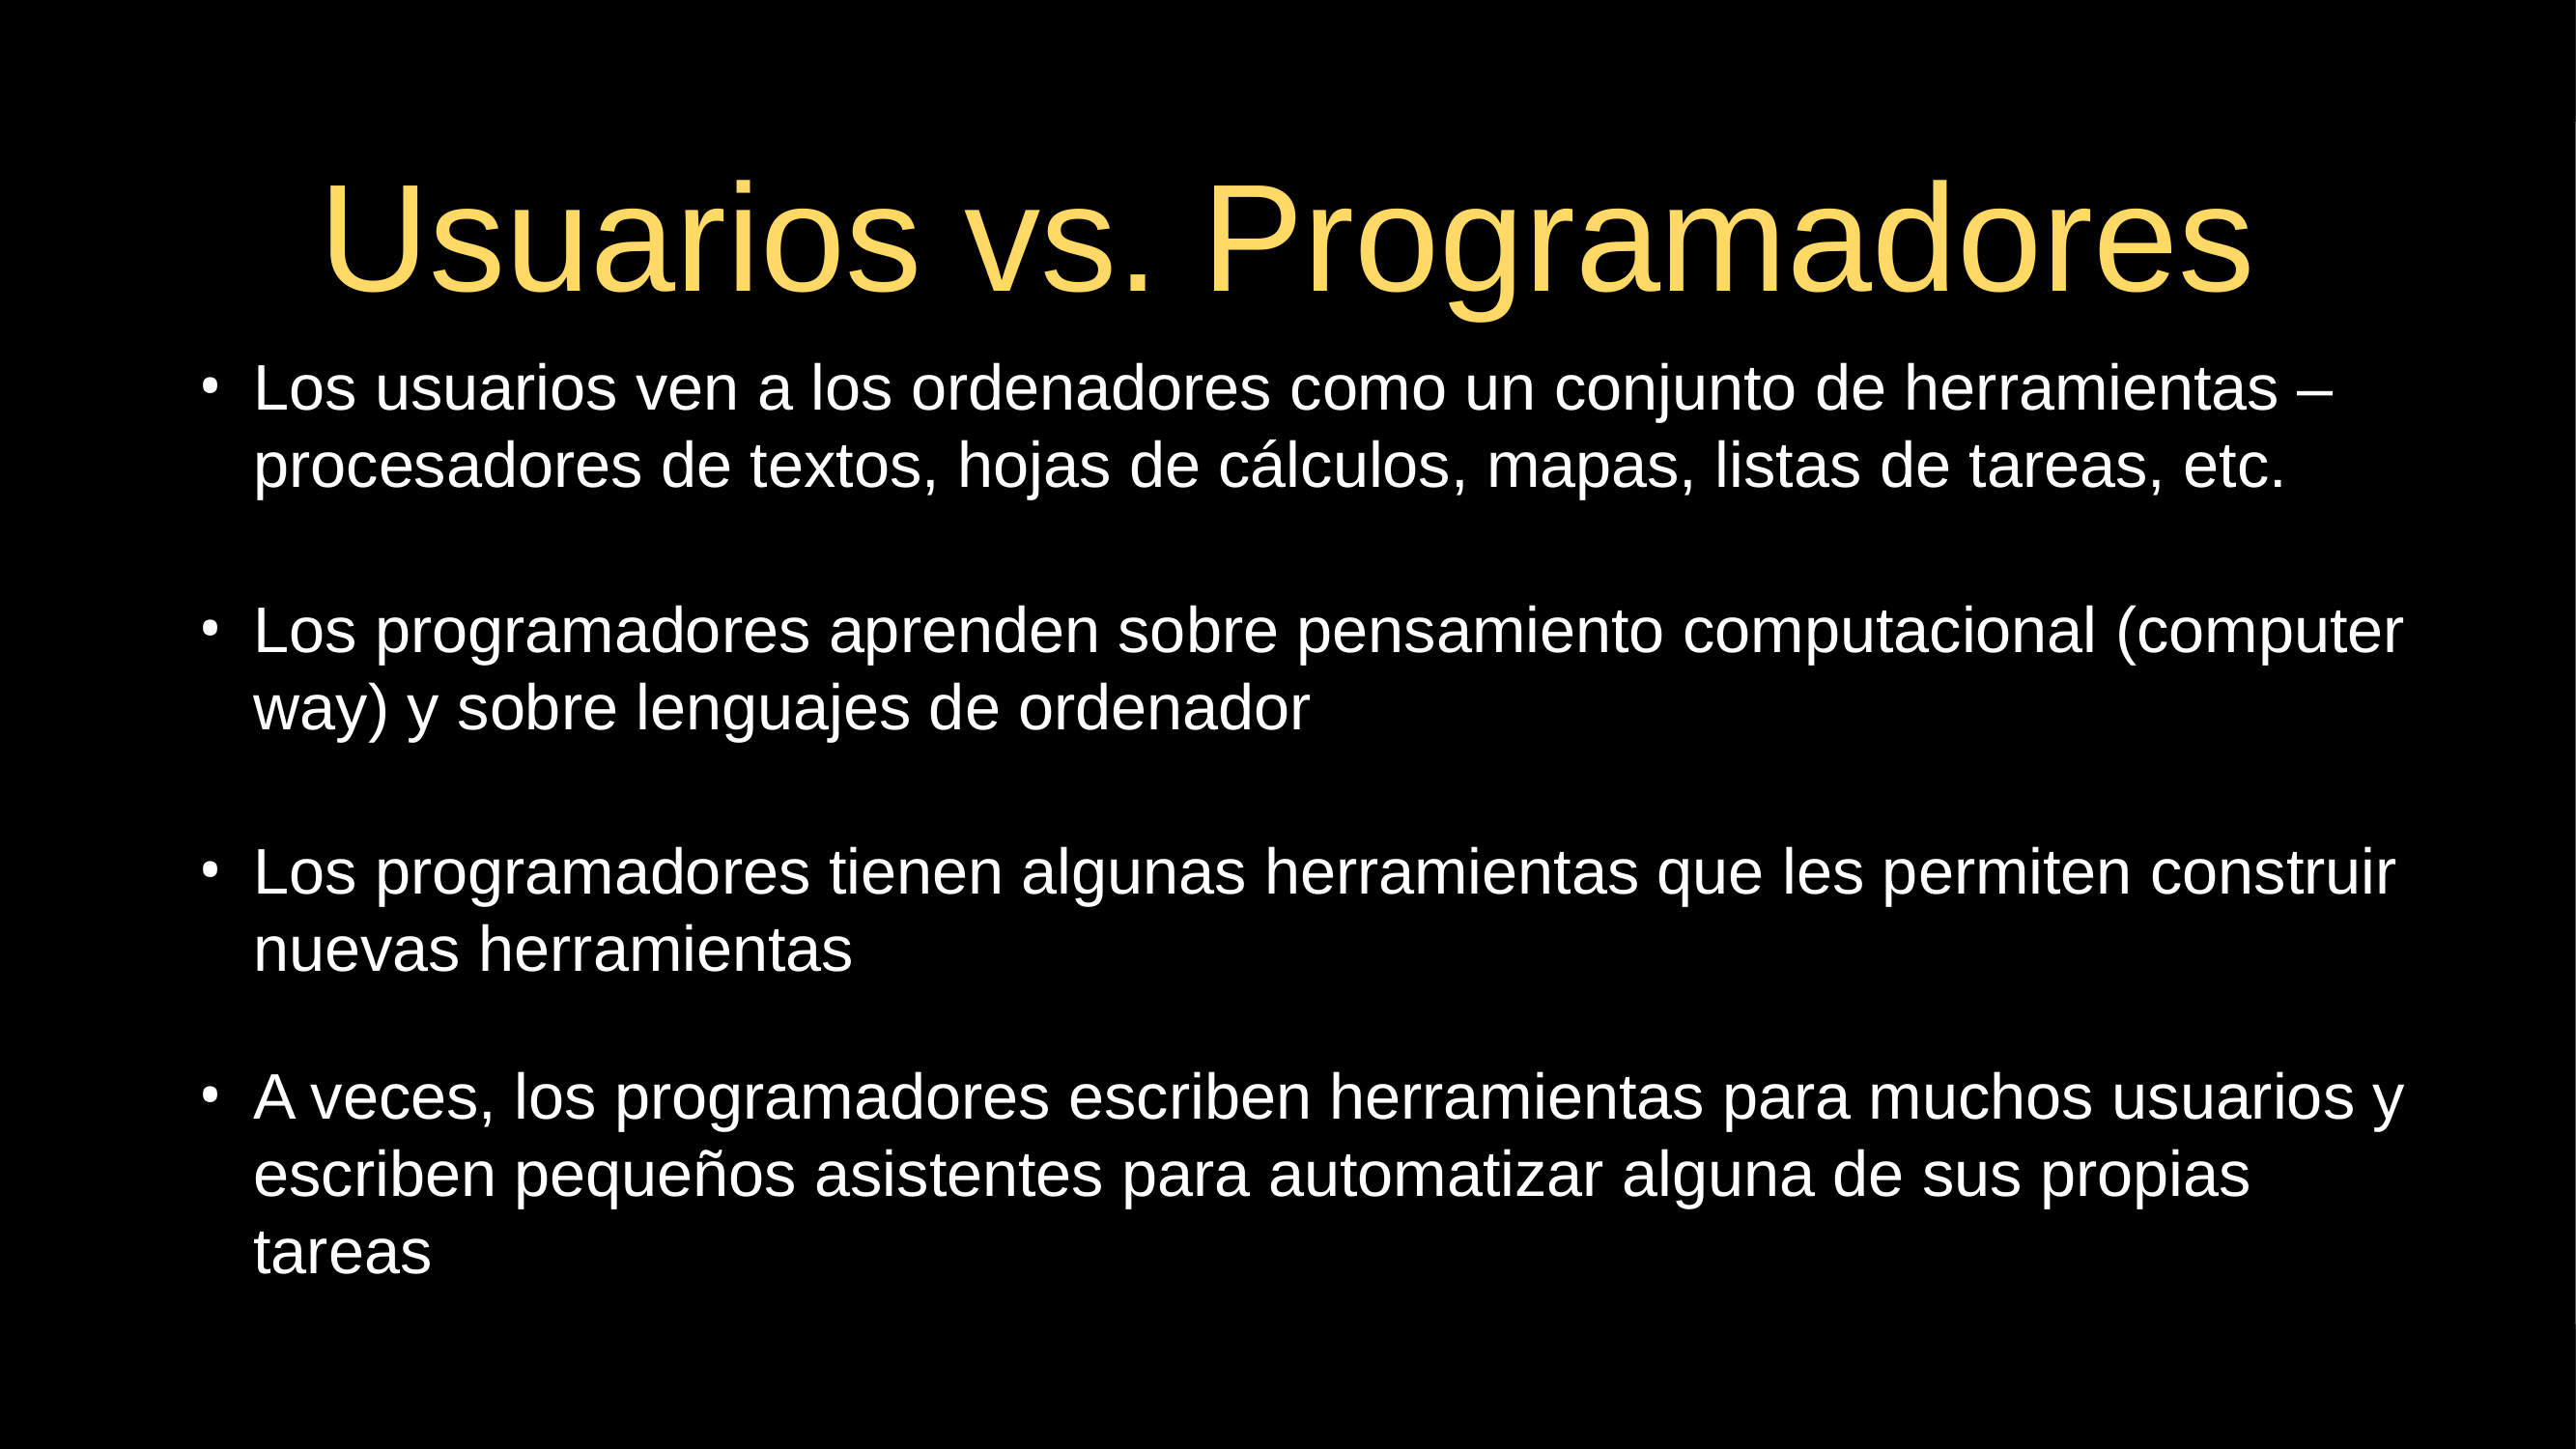

# Usuarios vs. Programadores
Los usuarios ven a los ordenadores como un conjunto de herramientas –procesadores de textos, hojas de cálculos, mapas, listas de tareas, etc.
Los programadores aprenden sobre pensamiento computacional (computer way) y sobre lenguajes de ordenador
Los programadores tienen algunas herramientas que les permiten construir nuevas herramientas
A veces, los programadores escriben herramientas para muchos usuarios y escriben pequeños asistentes para automatizar alguna de sus propias tareas